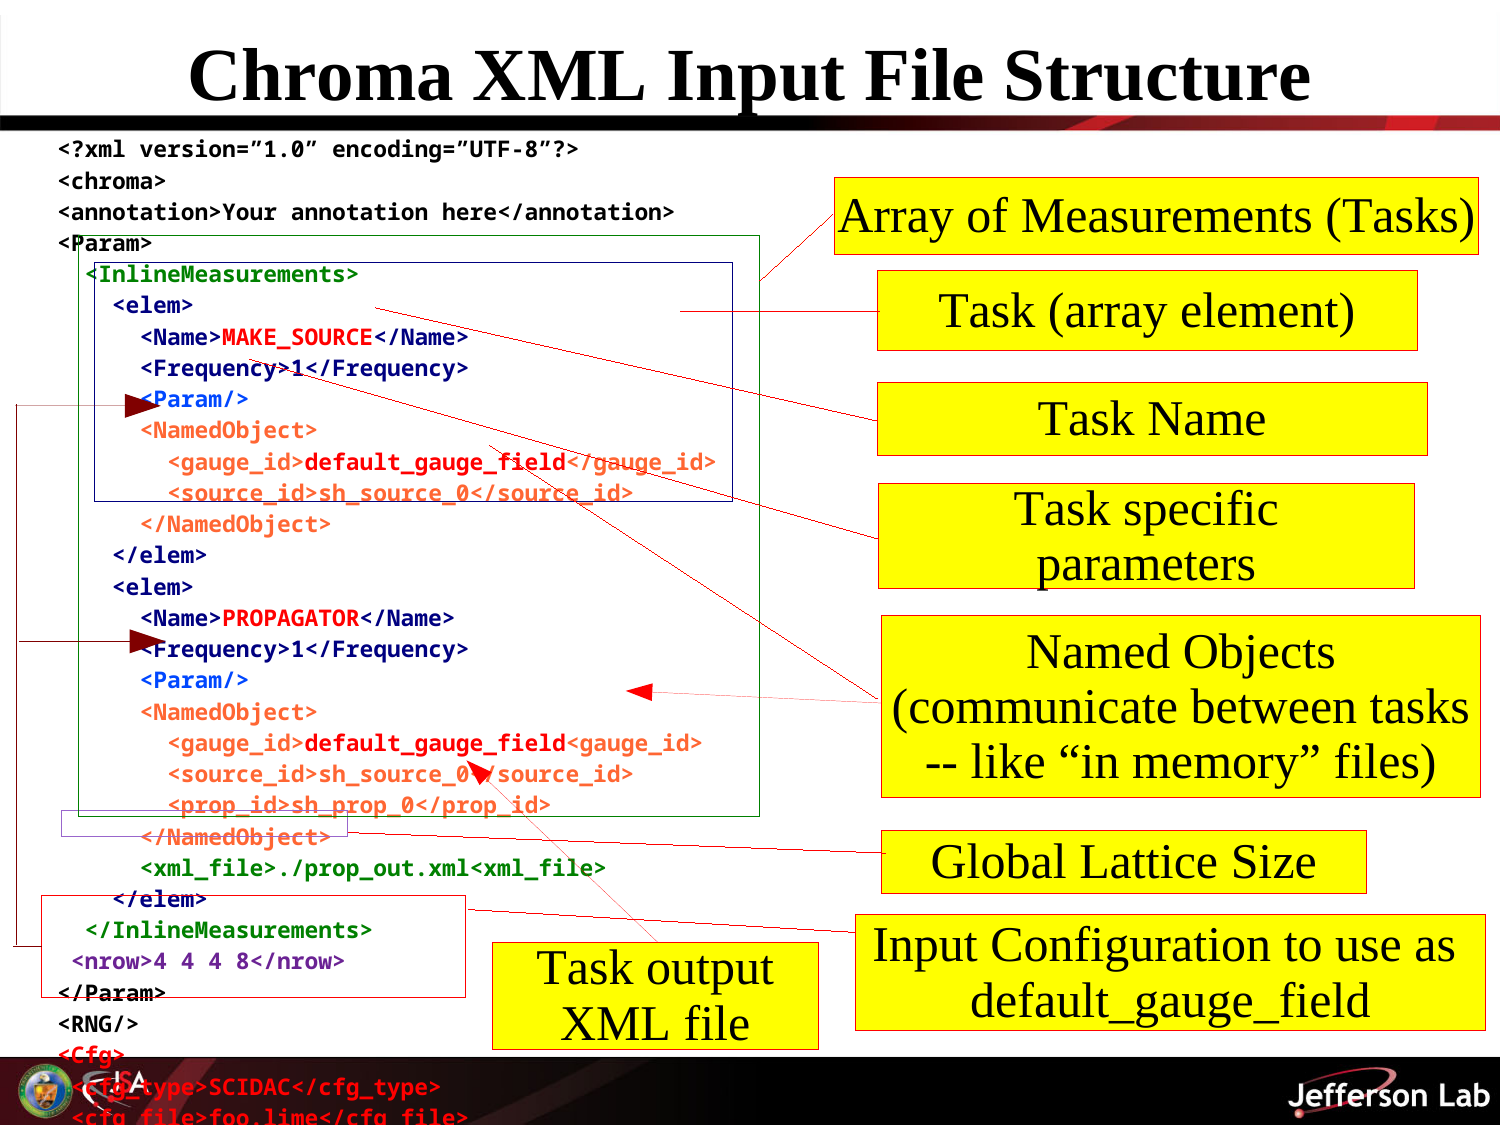

# Chroma XML Input File Structure
<?xml version=”1.0” encoding=”UTF-8”?>
<chroma>
<annotation>Your annotation here</annotation>
<Param>
 <InlineMeasurements>
 <elem>
 <Name>MAKE_SOURCE</Name>
 <Frequency>1</Frequency>
 <Param/>
 <NamedObject>
 <gauge_id>default_gauge_field</gauge_id>
 <source_id>sh_source_0</source_id>
 </NamedObject>
 </elem>
 <elem>
 <Name>PROPAGATOR</Name>
 <Frequency>1</Frequency>
 <Param/>
 <NamedObject>
 <gauge_id>default_gauge_field<gauge_id>
 <source_id>sh_source_0</source_id>
 <prop_id>sh_prop_0</prop_id>
 </NamedObject>
 <xml_file>./prop_out.xml<xml_file>
 </elem>
 </InlineMeasurements>
 <nrow>4 4 4 8</nrow>
</Param>
<RNG/>
<Cfg>
 <cfg_type>SCIDAC</cfg_type>
 <cfg_file>foo.lime</cfg_file>
</Cfg>
</chroma>
Array of Measurements (Tasks)
Task (array element)
Task Name
Task specific
parameters
Named Objects
(communicate between tasks
-- like “in memory” files)
Global Lattice Size
Input Configuration to use as
default_gauge_field
Task output
XML file